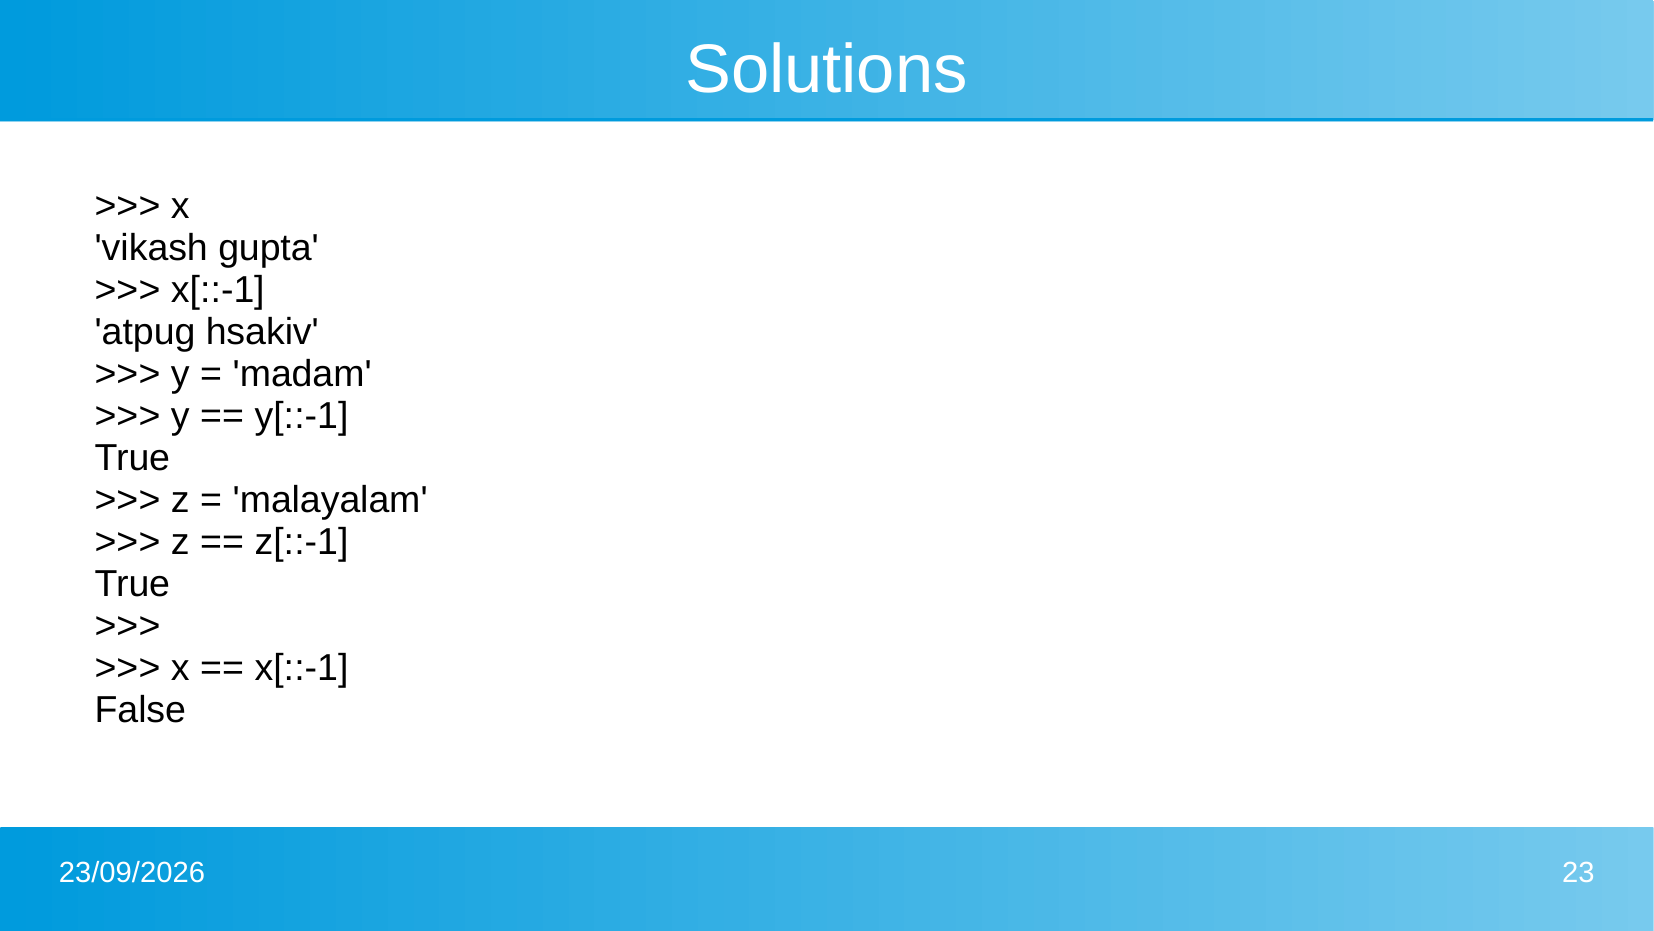

# Solutions
>>> x
'vikash gupta'
>>> x[::-1]
'atpug hsakiv'
>>> y = 'madam'
>>> y == y[::-1]
True
>>> z = 'malayalam'
>>> z == z[::-1]
True
>>>
>>> x == x[::-1]
False
23